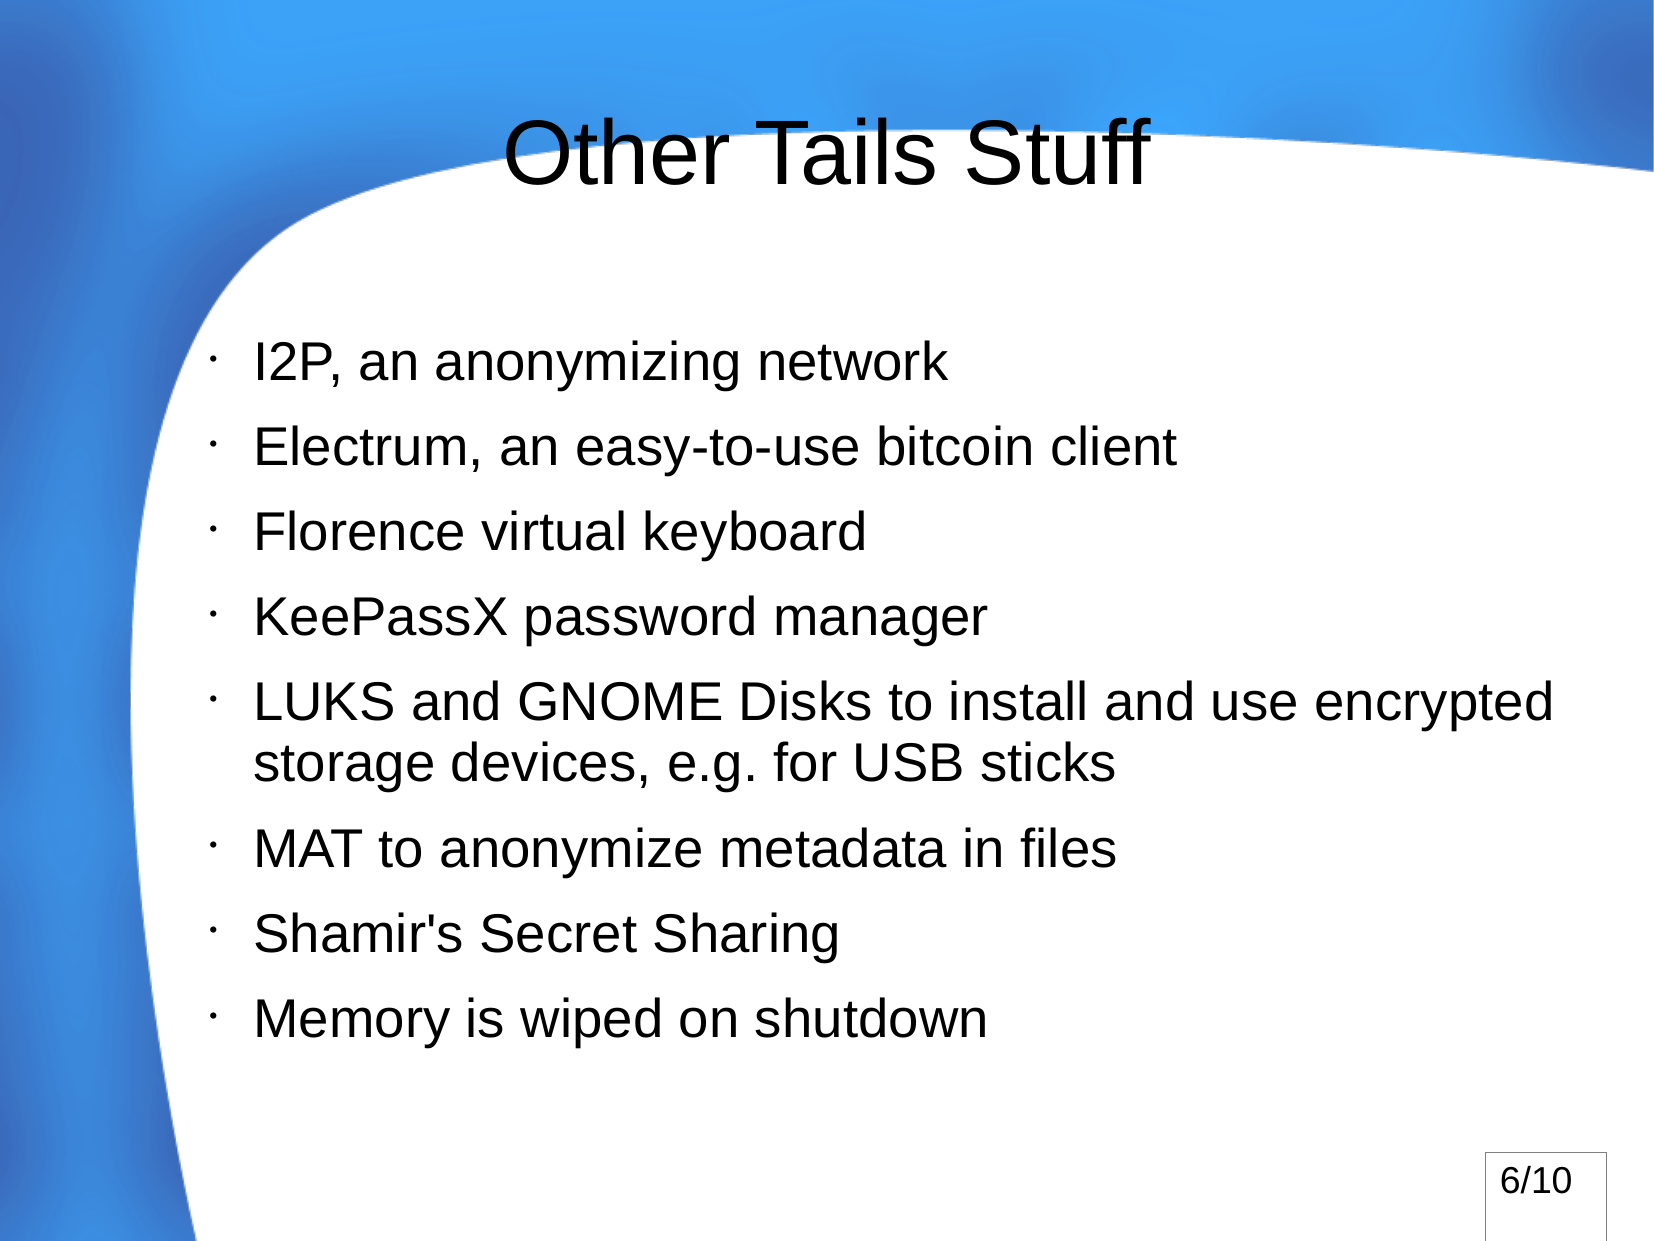

# Other Tails Stuff
I2P, an anonymizing network
Electrum, an easy-to-use bitcoin client
Florence virtual keyboard
KeePassX password manager
LUKS and GNOME Disks to install and use encrypted storage devices, e.g. for USB sticks
MAT to anonymize metadata in files
Shamir's Secret Sharing
Memory is wiped on shutdown